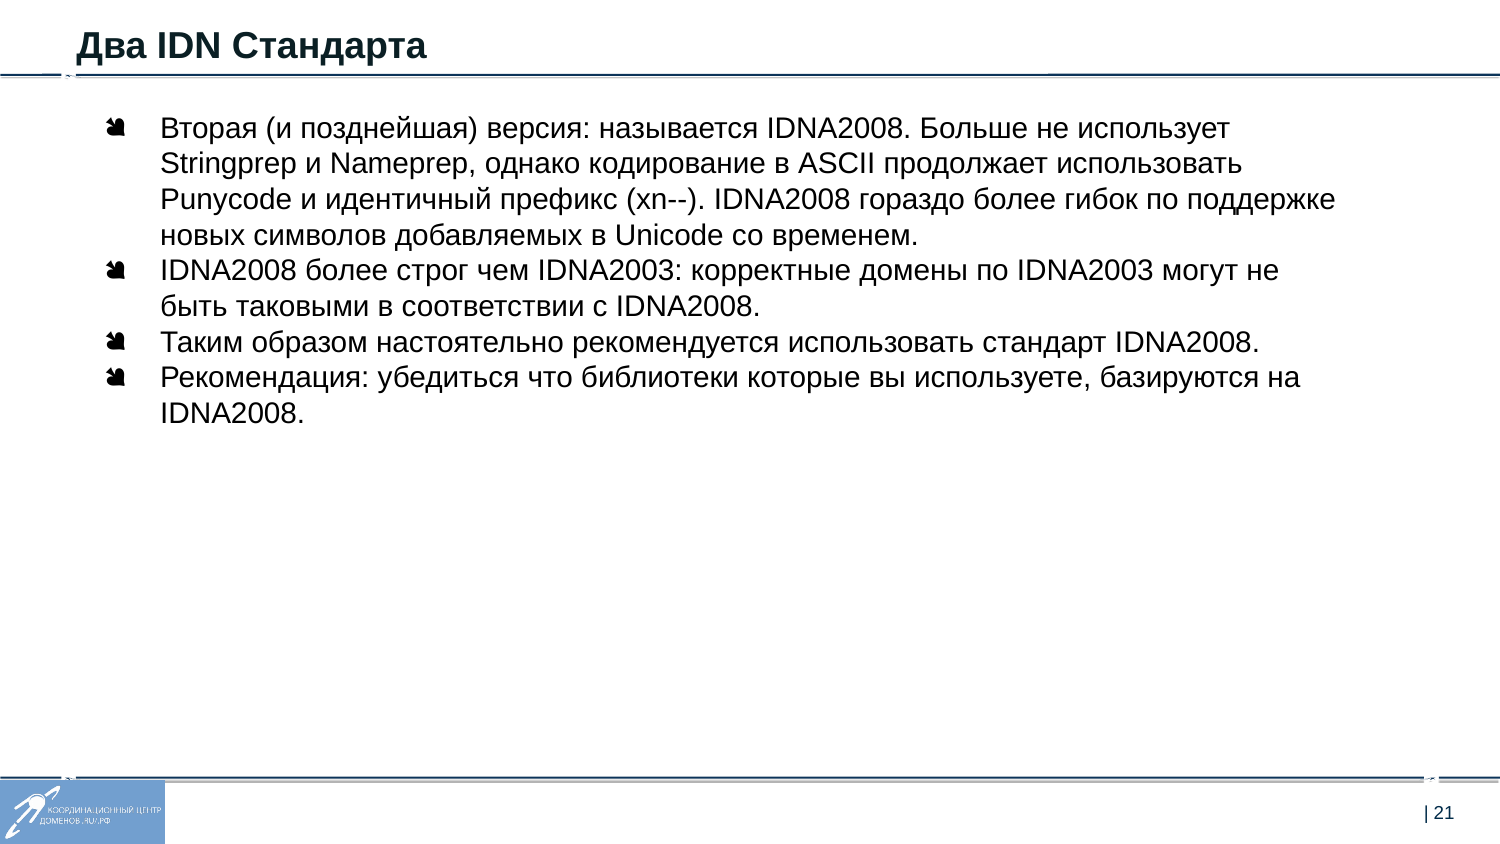

# Два IDN Стандарта
Вторая (и позднейшая) версия: называется IDNA2008. Больше не использует Stringprep и Nameprep, однако кодирование в ASCII продолжает использовать Punycode и идентичный префикс (xn--). IDNA2008 гораздо более гибок по поддержке новых символов добавляемых в Unicode со временем.
IDNA2008 более строг чем IDNA2003: корректные домены по IDNA2003 могут не быть таковыми в соответствии с IDNA2008.
Таким образом настоятельно рекомендуется использовать стандарт IDNA2008.
Рекомендация: убедиться что библиотеки которые вы используете, базируются на IDNA2008.